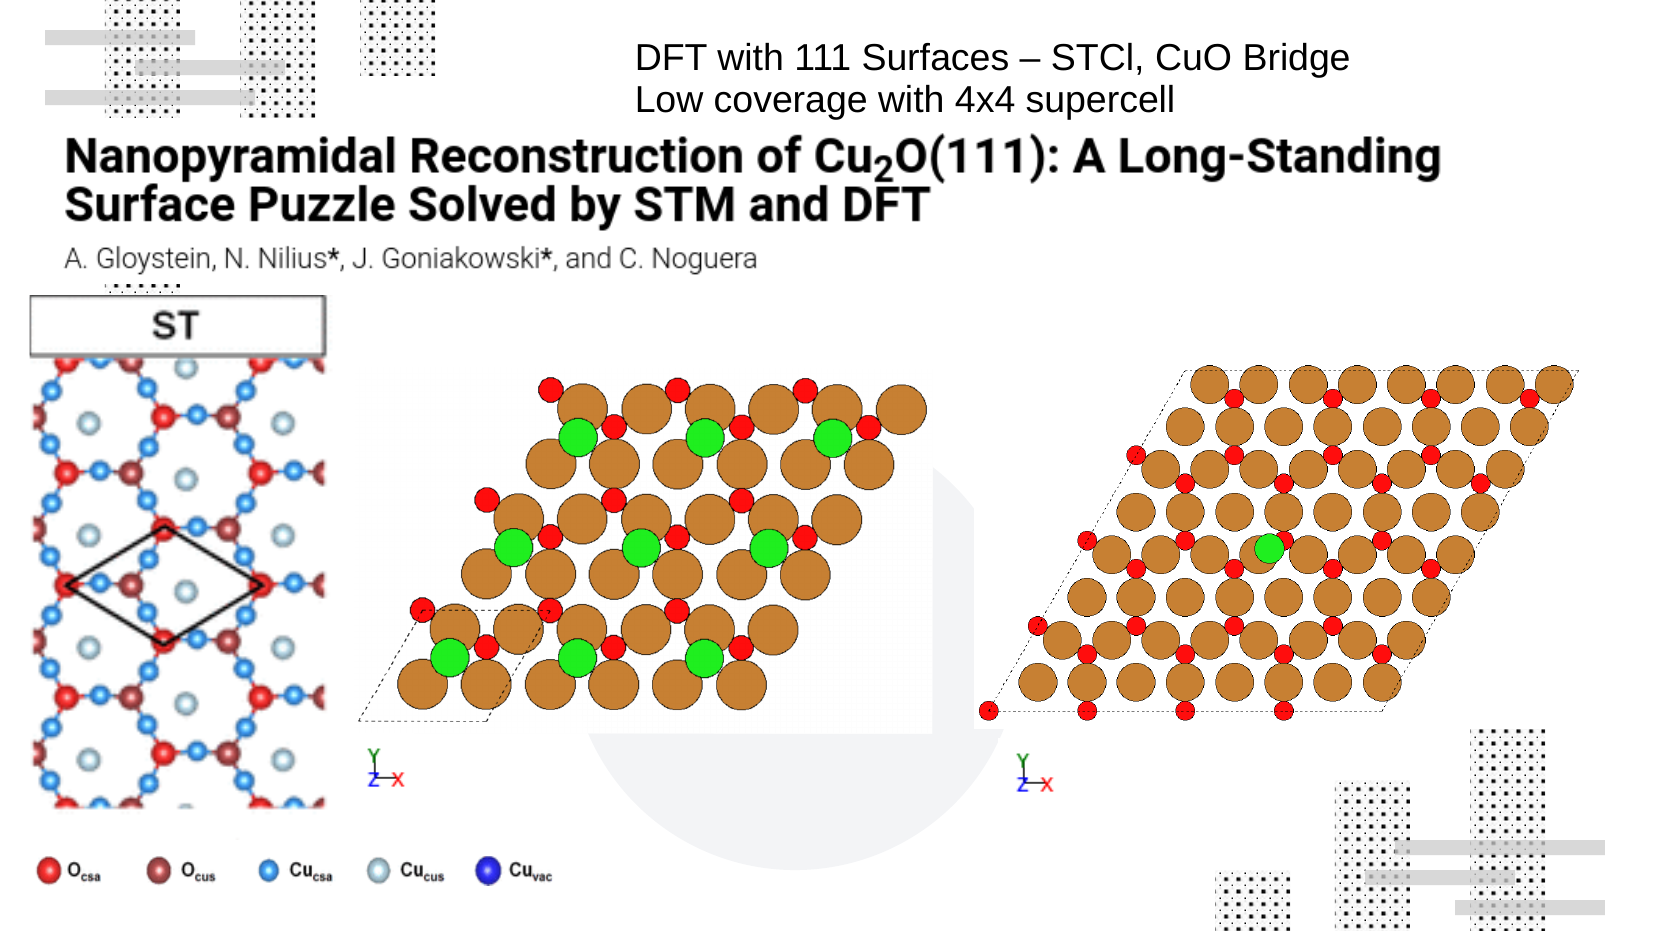

DFT with 111 Surfaces – STCl, CuO Bridge
Low coverage with 4x4 supercell